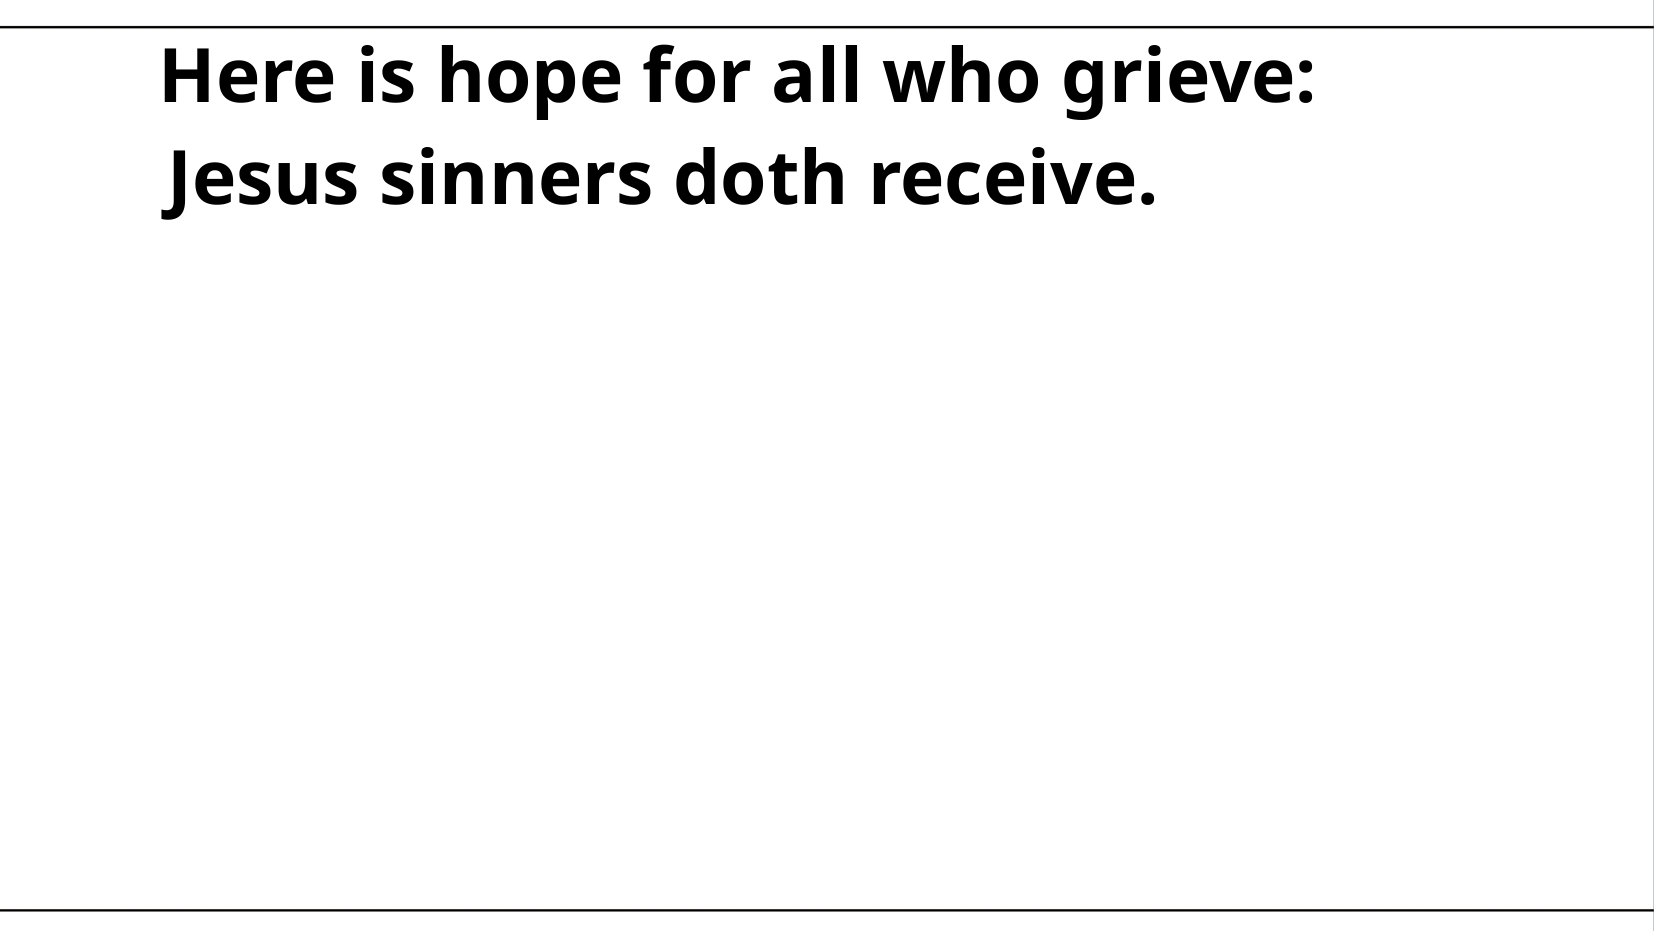

Here is hope for all who grieve:
 Jesus sinners doth receive.